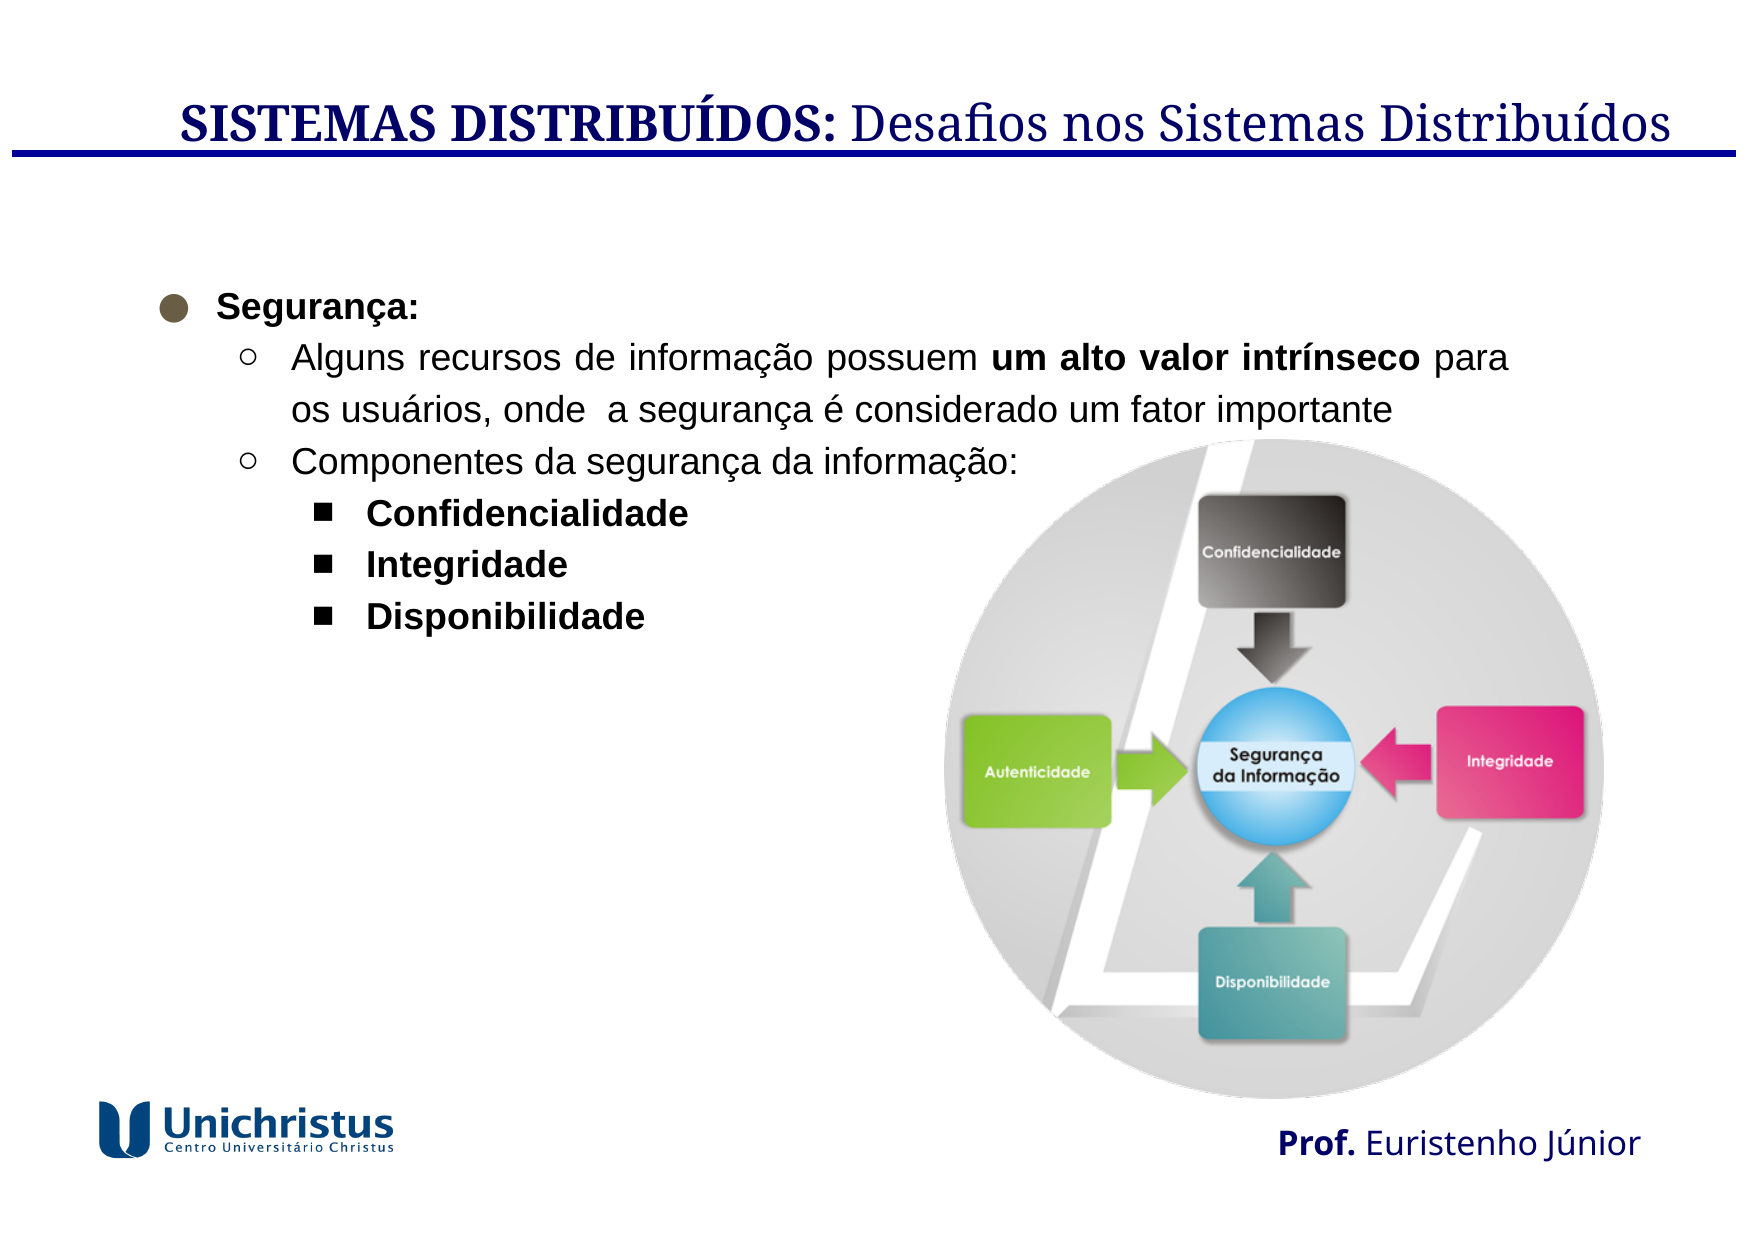

SISTEMAS DISTRIBUÍDOS: Desafios nos Sistemas Distribuídos
Segurança:
Alguns recursos de informação possuem um alto valor intrínseco para os usuários, onde a segurança é considerado um fator importante
Componentes da segurança da informação:
Confidencialidade
Integridade
Disponibilidade
Prof. Euristenho Júnior